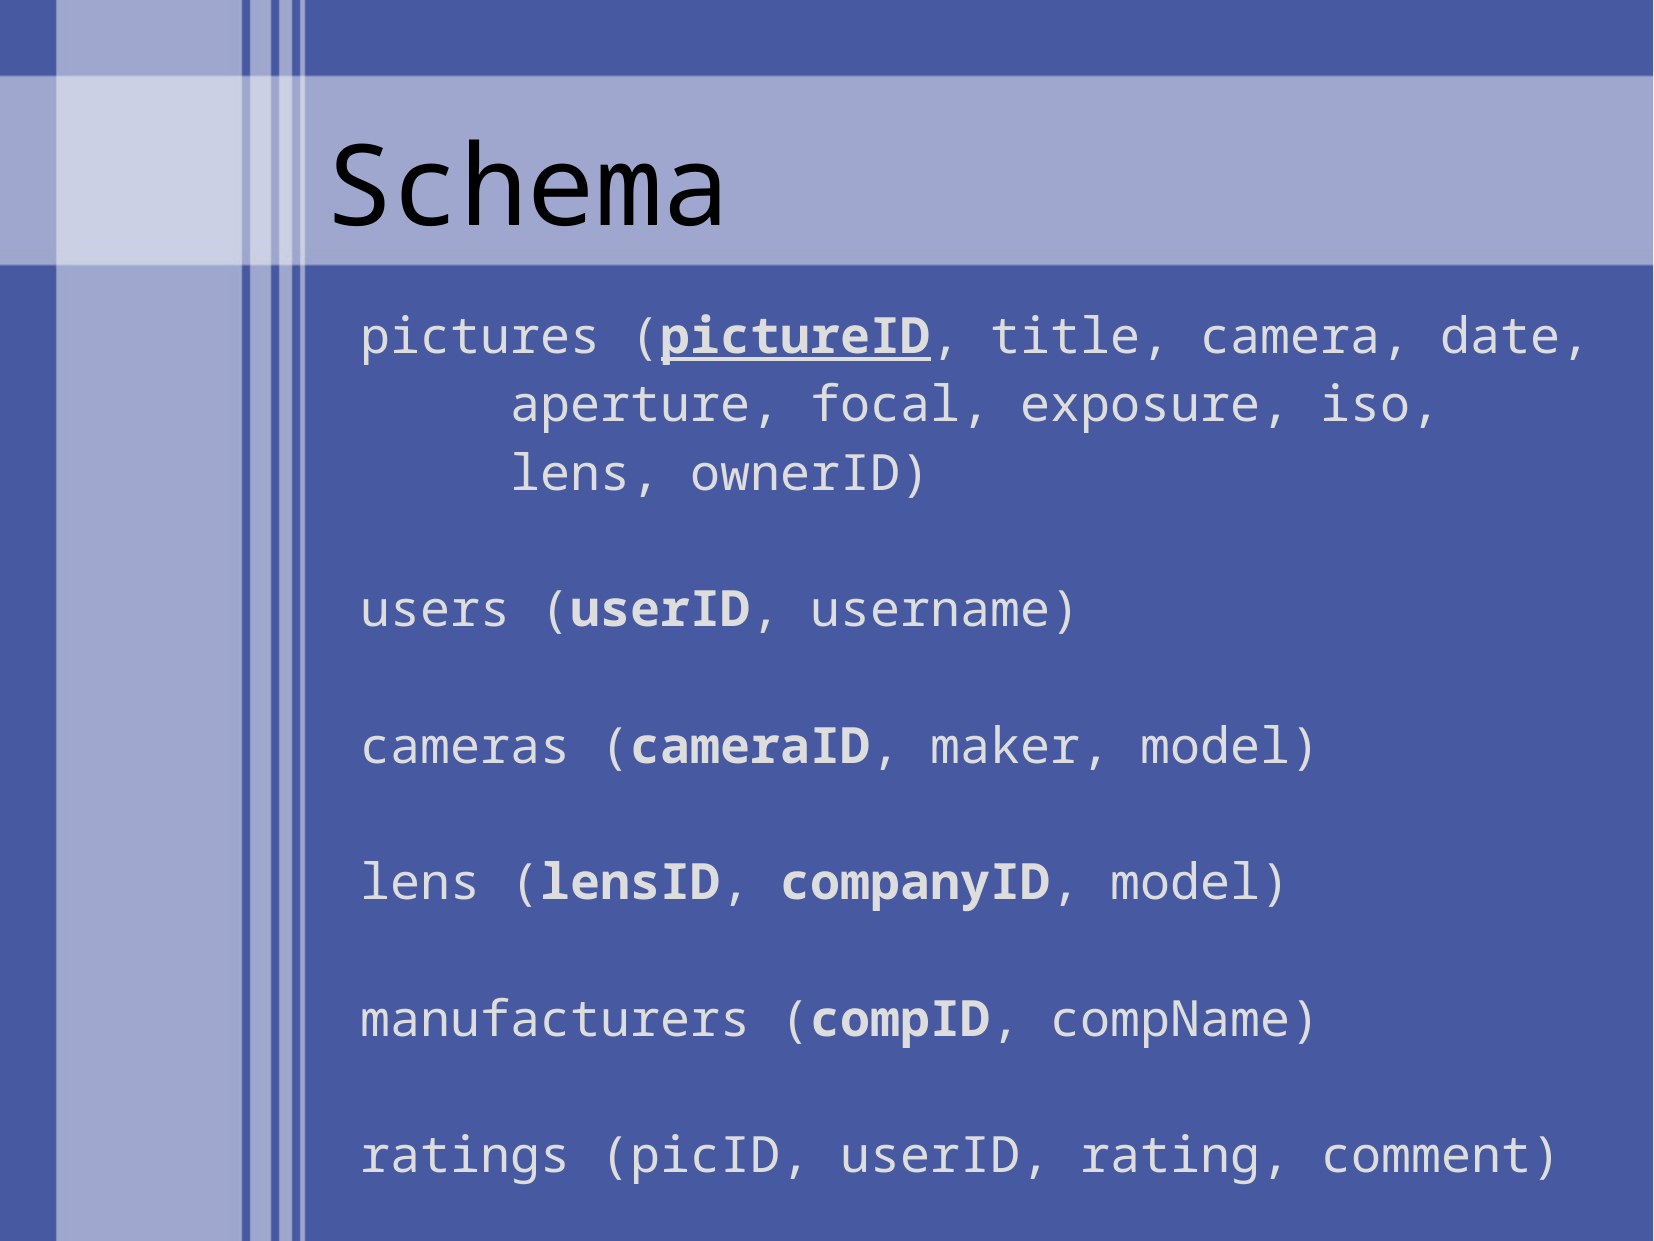

Schema
pictures (pictureID, title, camera, date,
		aperture, focal, exposure, iso,
		lens, ownerID)
users (userID, username)
cameras (cameraID, maker, model)
lens (lensID, companyID, model)
manufacturers (compID, compName)
ratings (picID, userID, rating, comment)